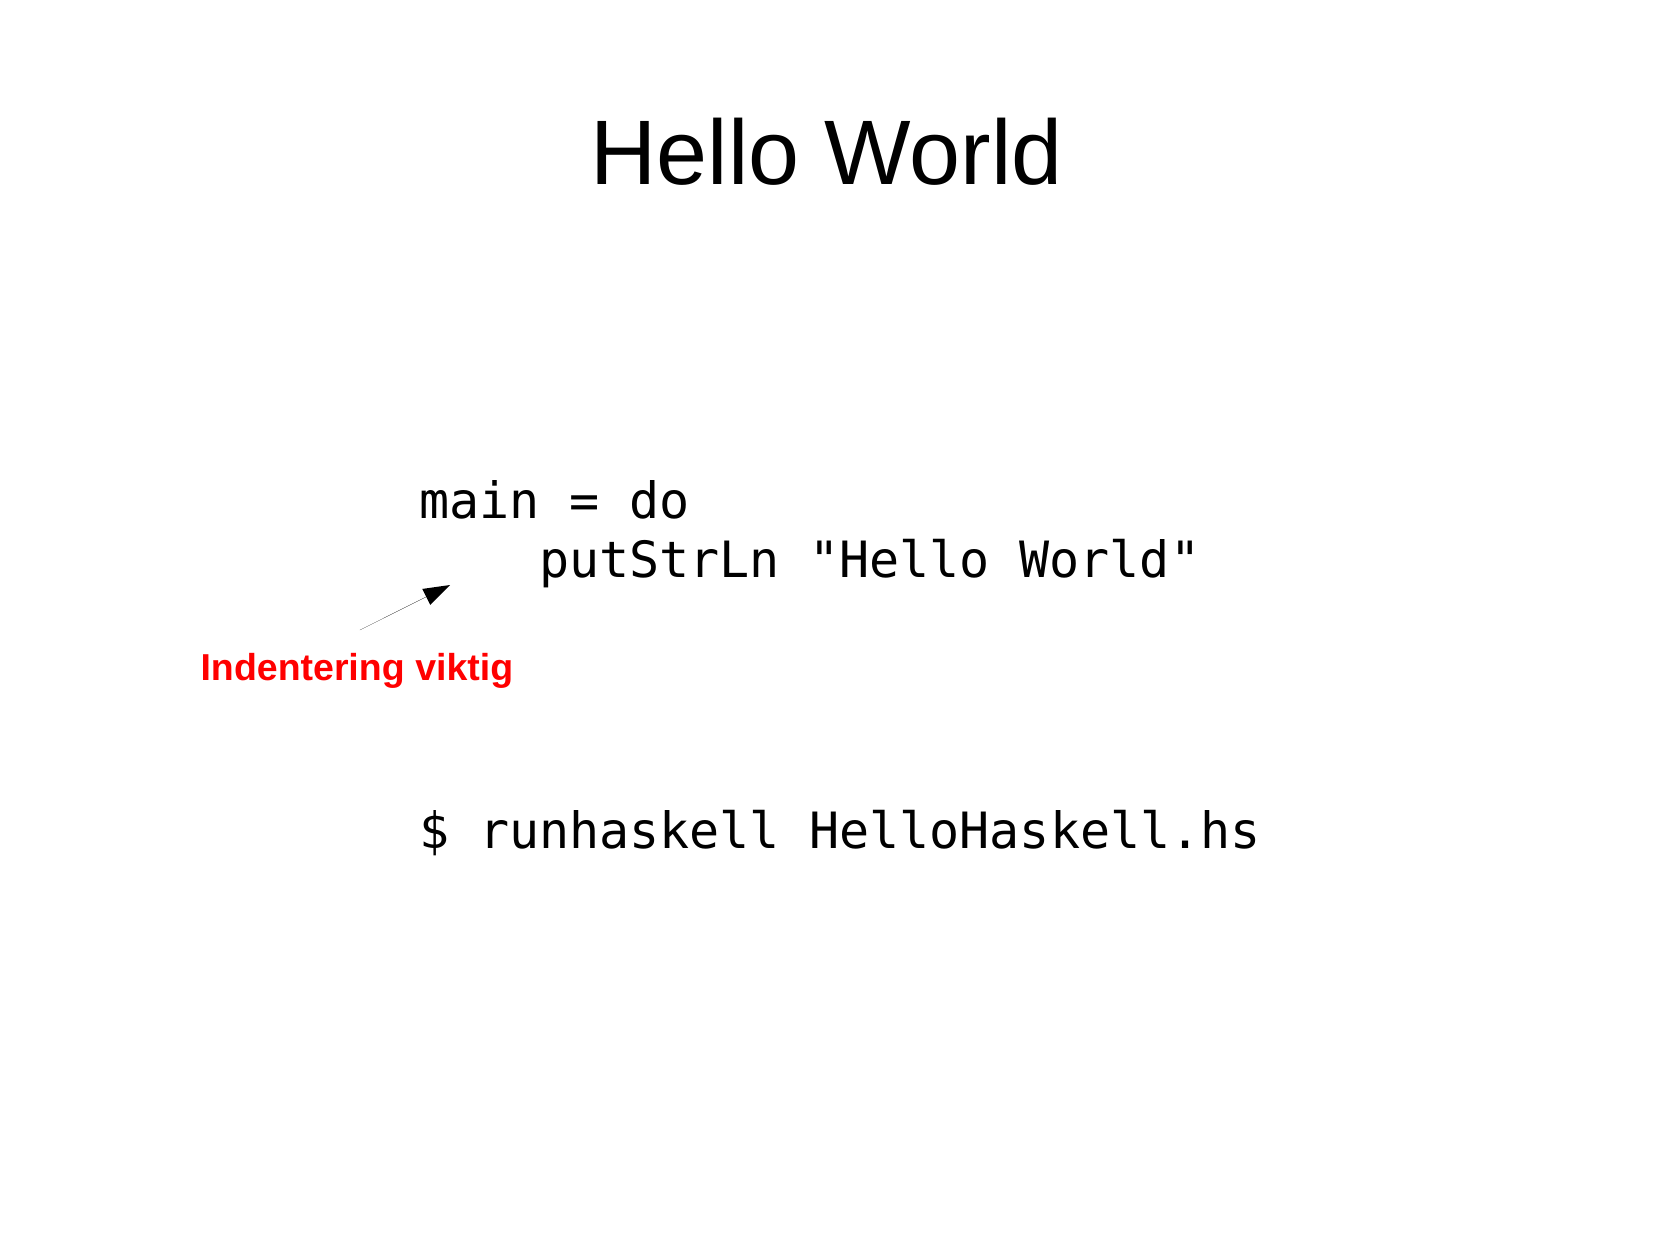

# Hello World
main = do
 putStrLn "Hello World"
Indentering viktig
$ runhaskell HelloHaskell.hs